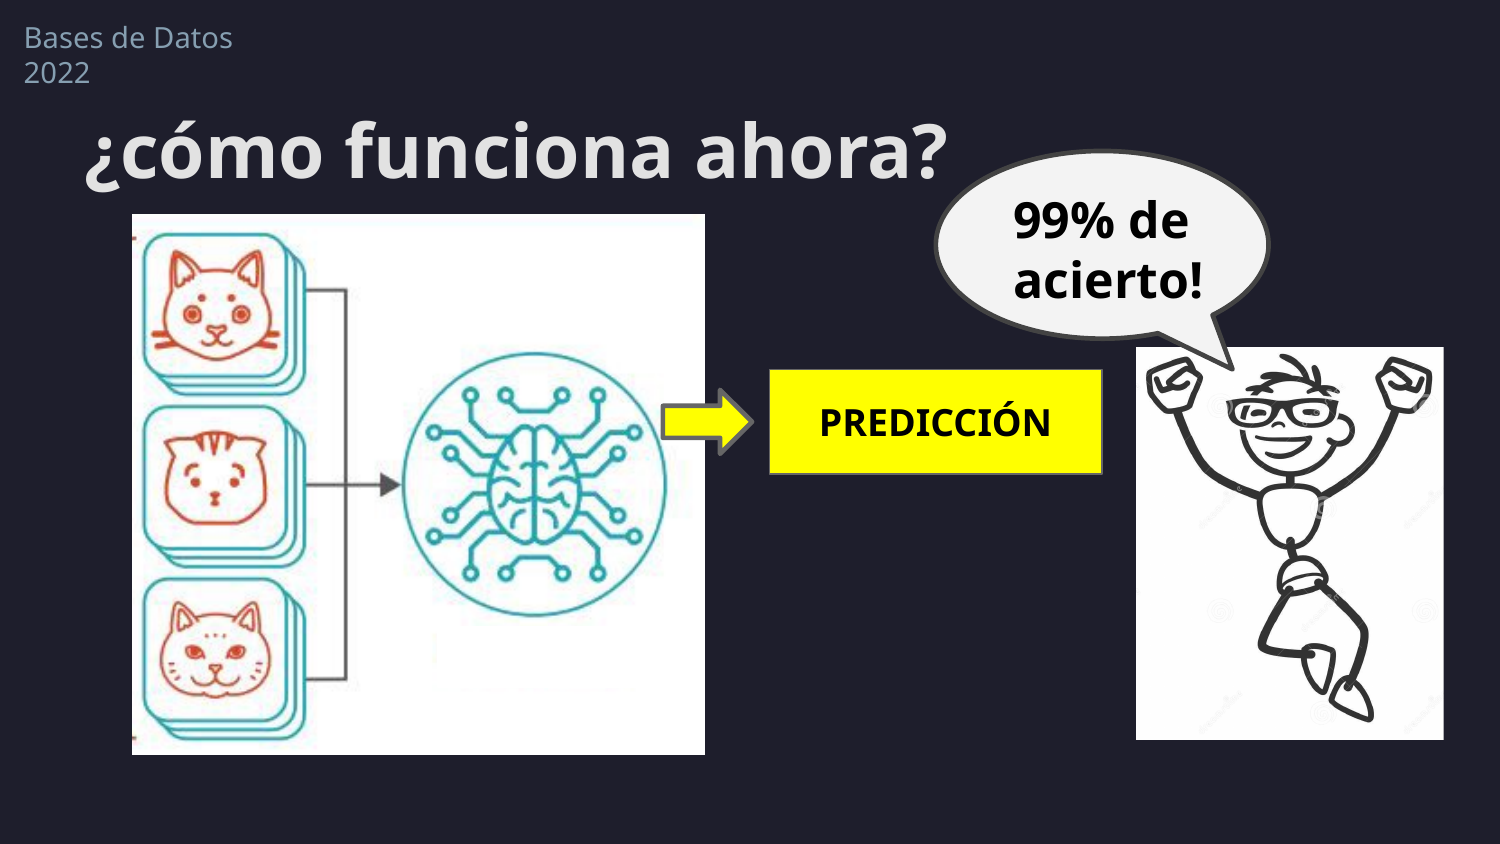

# ¿cómo funciona ahora?
99% de acierto!
PREDICCIÓN